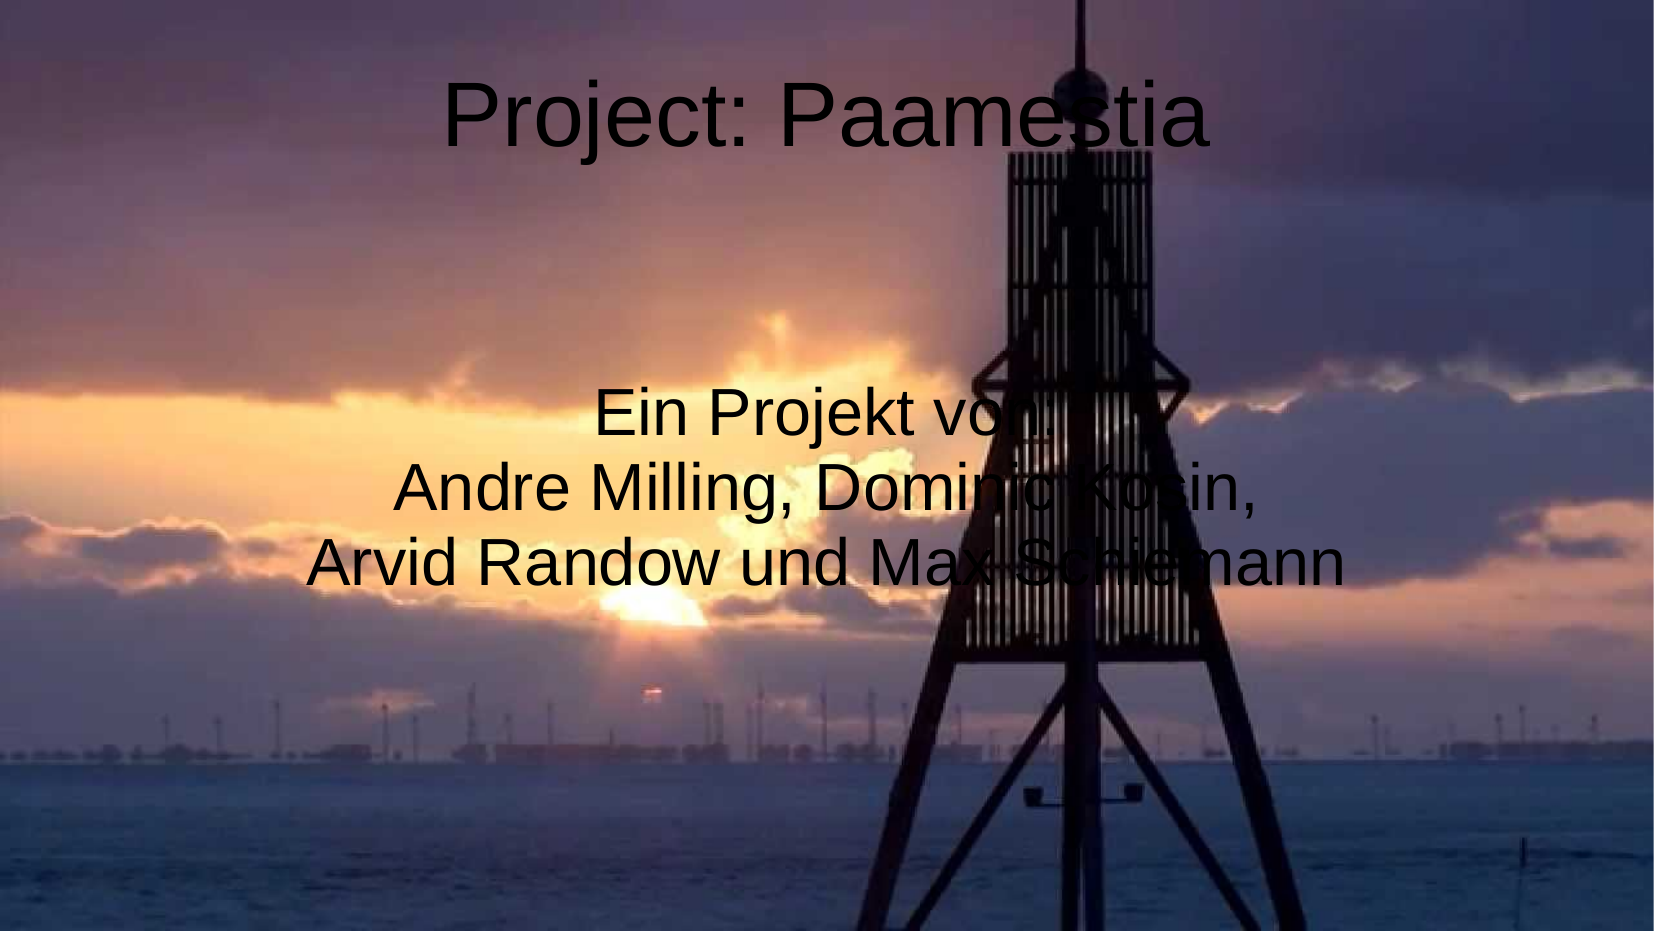

# Project: Paamestia
Ein Projekt von:
Andre Milling, Dominic Kosin,
Arvid Randow und Max Schiemann